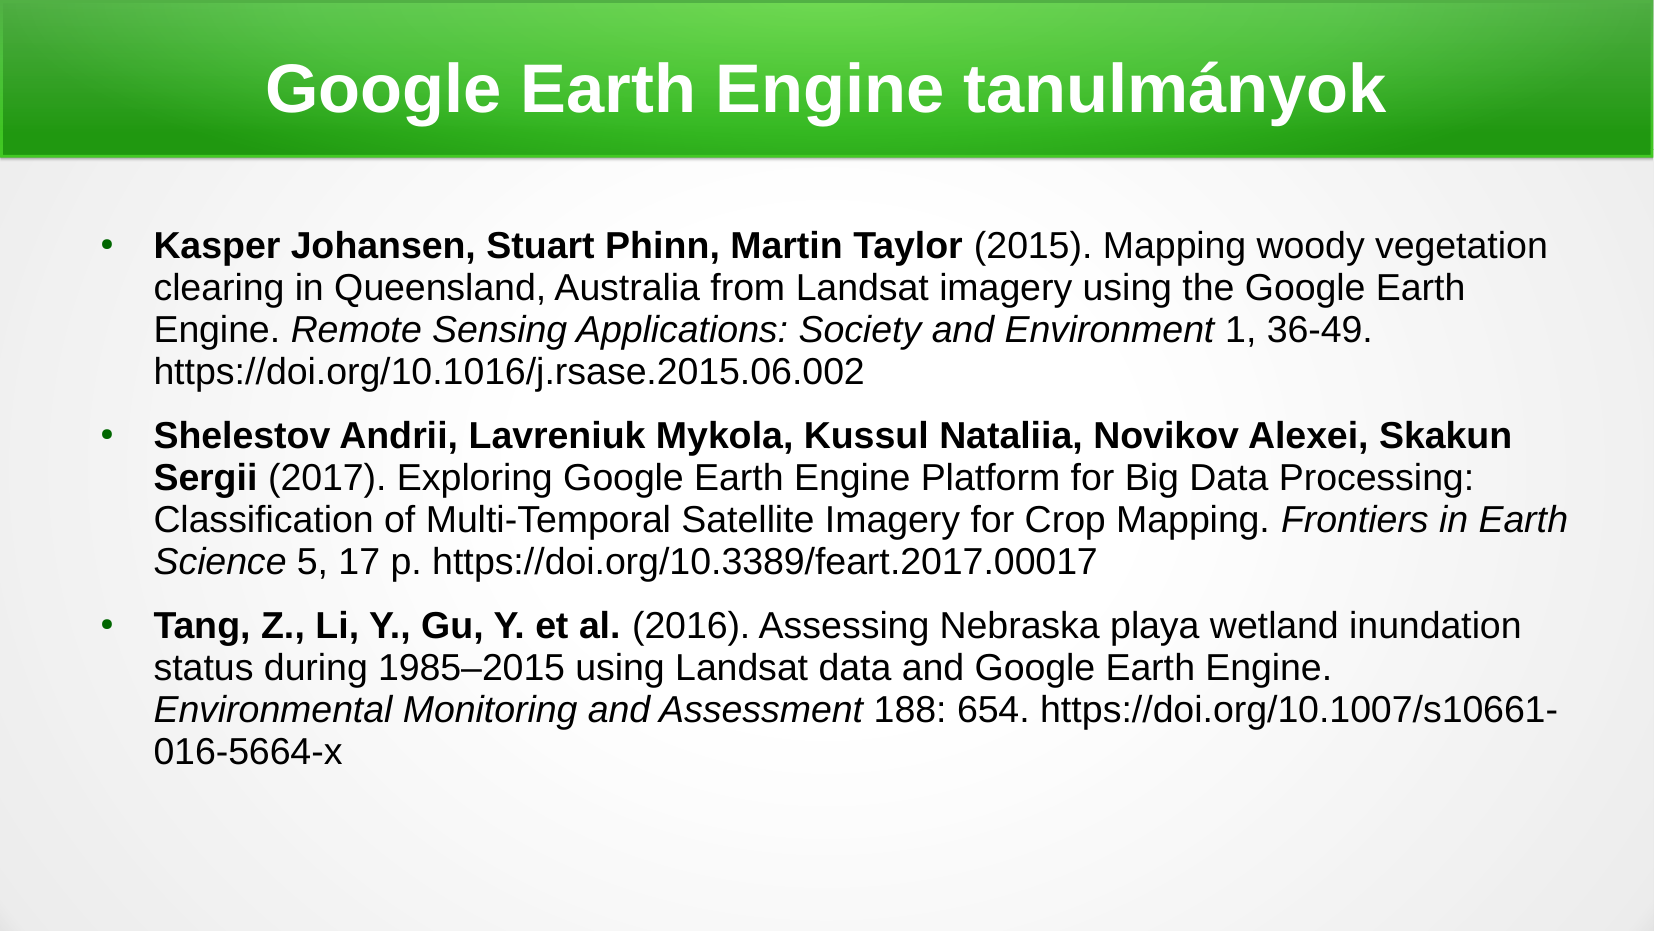

# Google Earth Engine tanulmányok
Kasper Johansen, Stuart Phinn, Martin Taylor (2015). Mapping woody vegetation clearing in Queensland, Australia from Landsat imagery using the Google Earth Engine. Remote Sensing Applications: Society and Environment 1, 36-49. https://doi.org/10.1016/j.rsase.2015.06.002
Shelestov Andrii, Lavreniuk Mykola, Kussul Nataliia, Novikov Alexei, Skakun Sergii (2017). Exploring Google Earth Engine Platform for Big Data Processing: Classification of Multi-Temporal Satellite Imagery for Crop Mapping. Frontiers in Earth Science 5, 17 p. https://doi.org/10.3389/feart.2017.00017
Tang, Z., Li, Y., Gu, Y. et al. (2016). Assessing Nebraska playa wetland inundation status during 1985–2015 using Landsat data and Google Earth Engine. Environmental Monitoring and Assessment 188: 654. https://doi.org/10.1007/s10661-016-5664-x